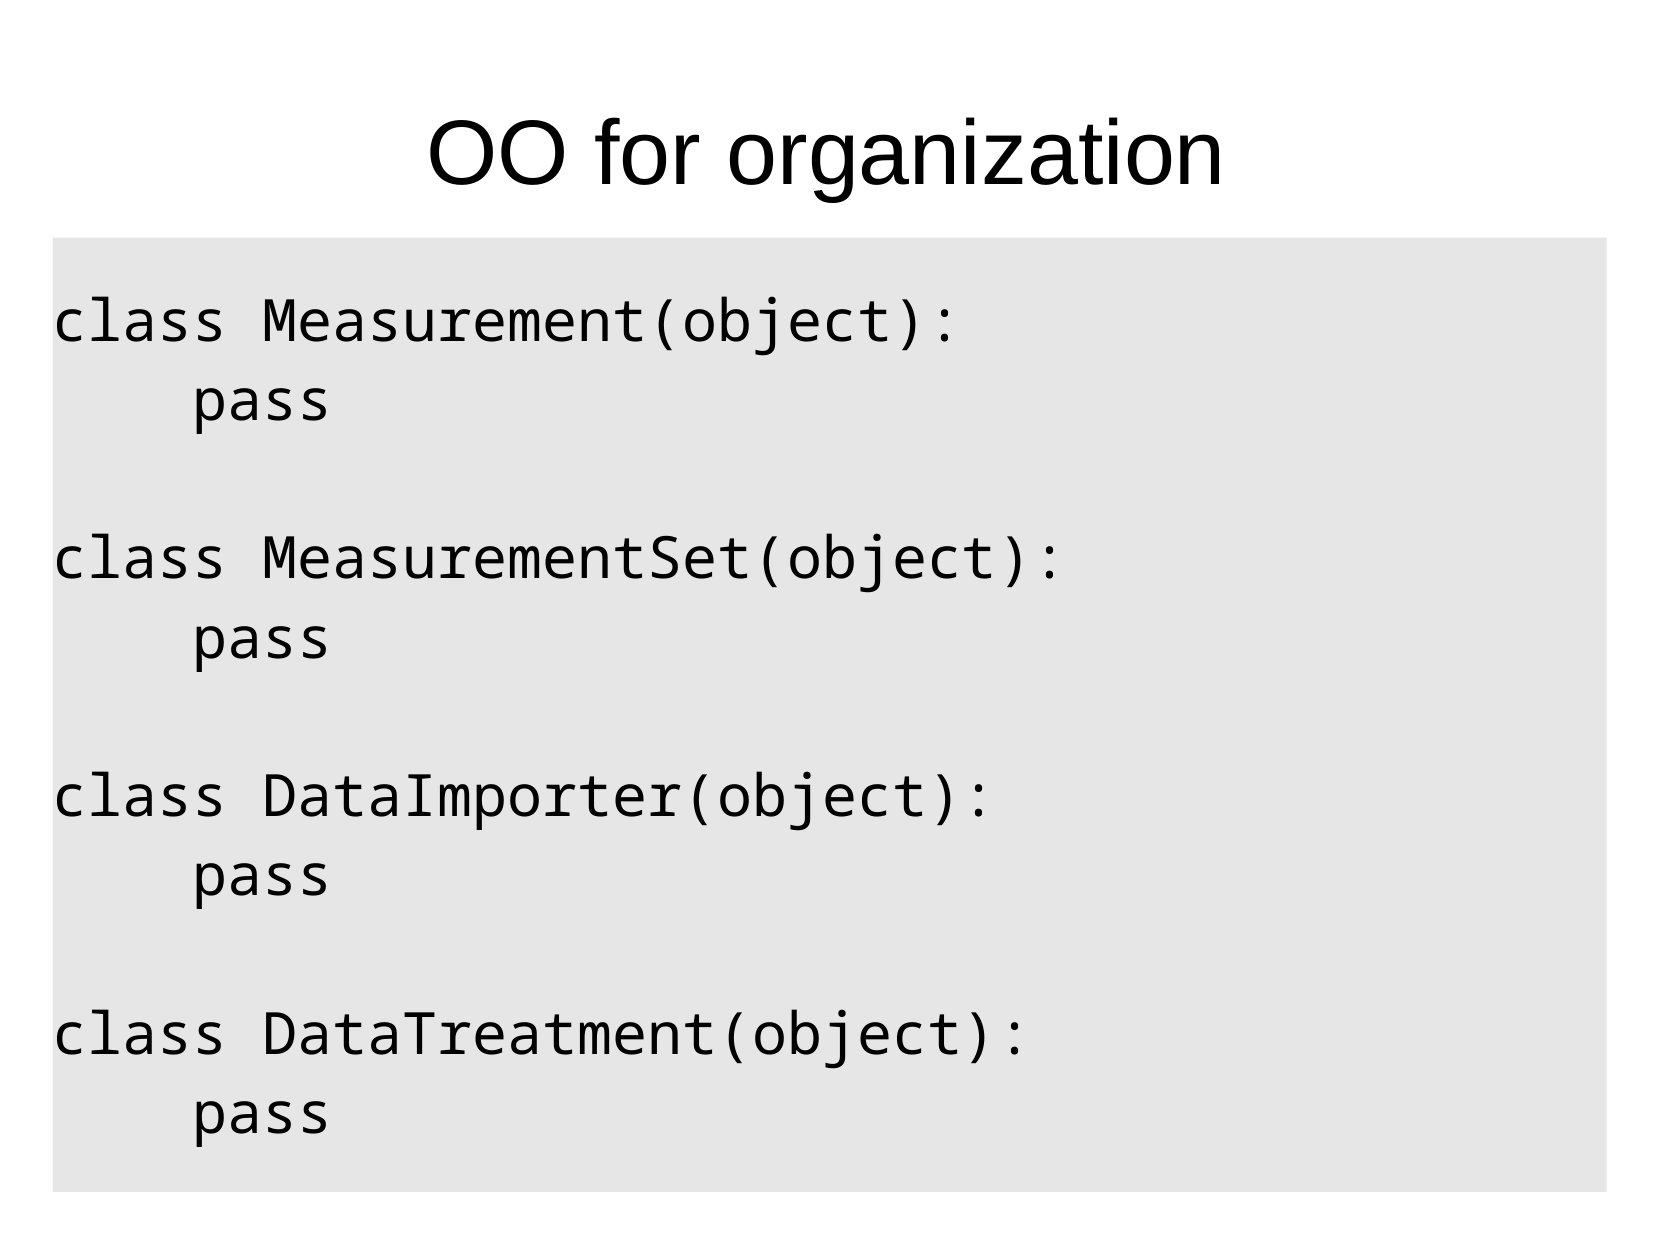

# OO for organization
class Measurement(object):
 pass
class MeasurementSet(object):
 pass
class DataImporter(object):
 pass
class DataTreatment(object):
 pass